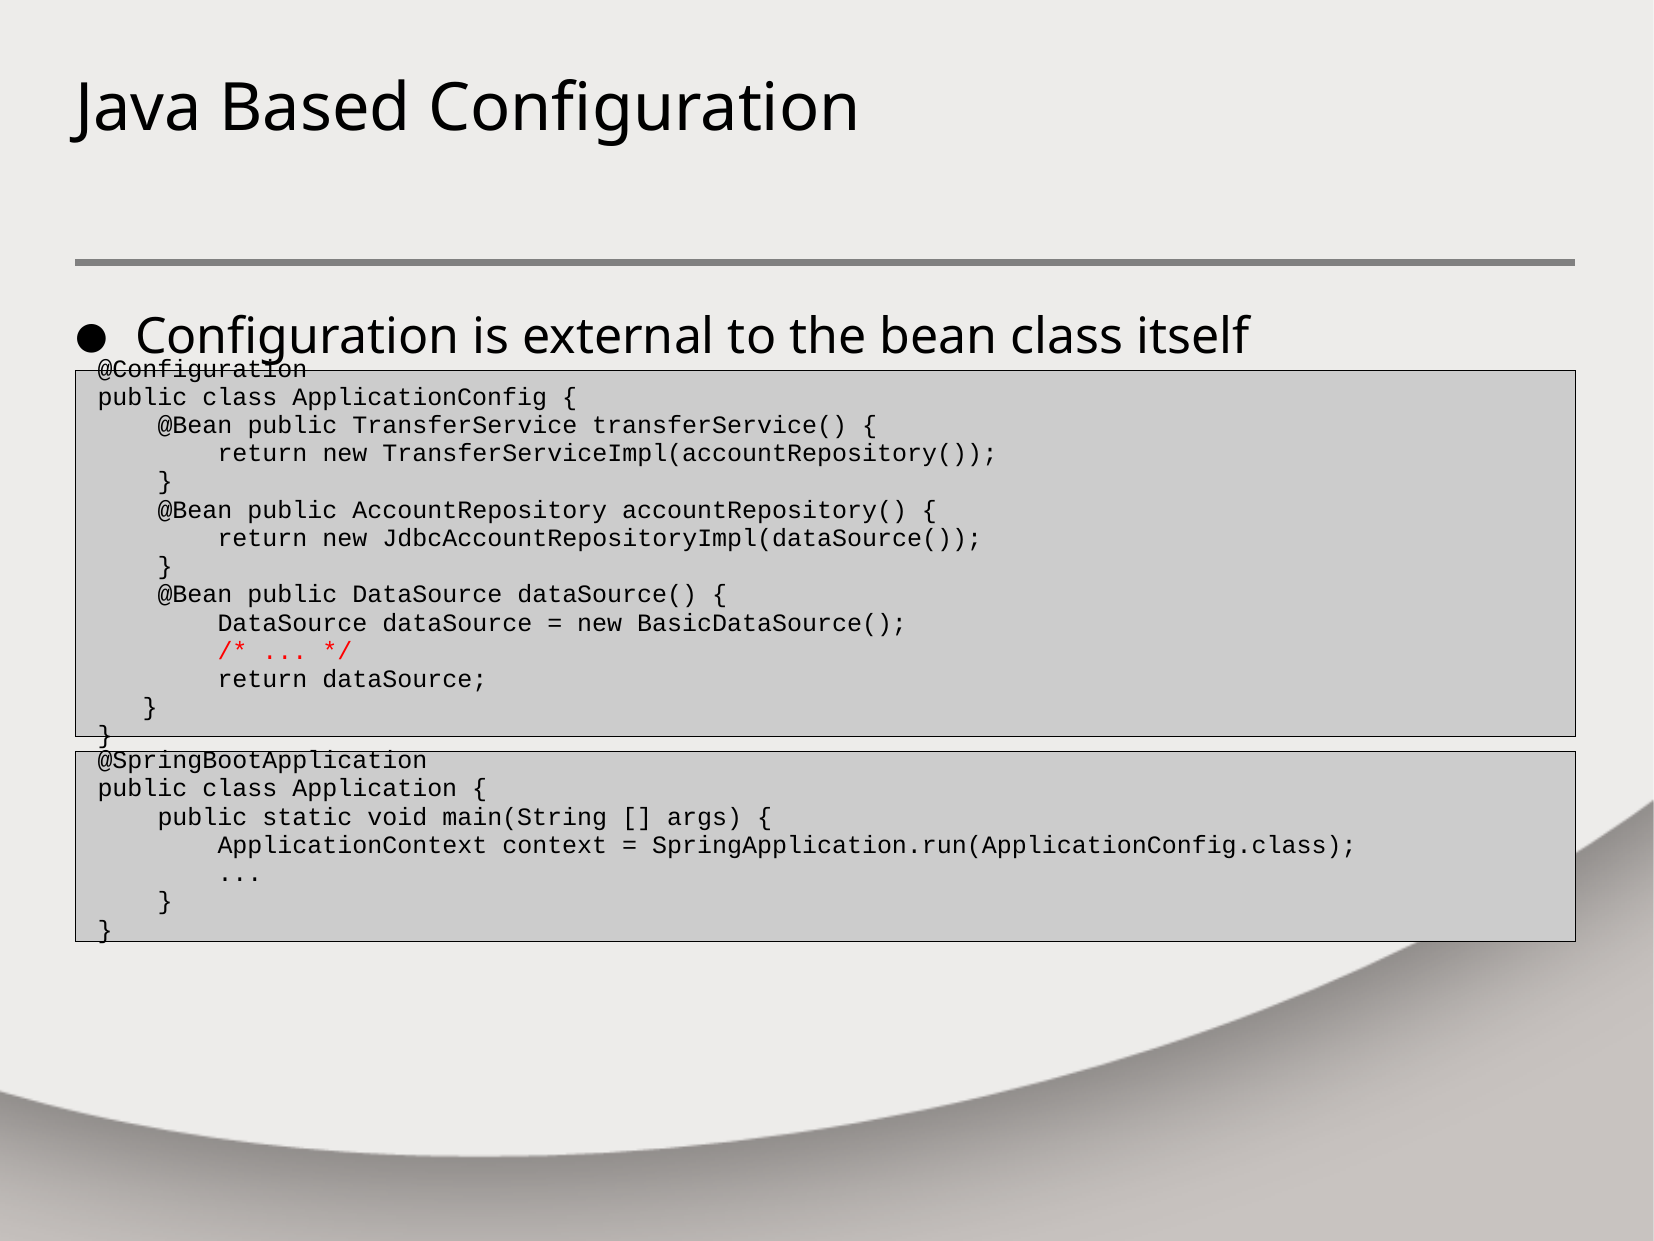

# Java Based Configuration
Configuration is external to the bean class itself
@Configuration
public class ApplicationConfig {
 @Bean public TransferService transferService() {
 return new TransferServiceImpl(accountRepository());
 }
 @Bean public AccountRepository accountRepository() {
 return new JdbcAccountRepositoryImpl(dataSource());
 }
 @Bean public DataSource dataSource() {
 DataSource dataSource = new BasicDataSource();
 /* ... */
 return dataSource;
 }
}
@SpringBootApplication
public class Application {
 public static void main(String [] args) {
 ApplicationContext context = SpringApplication.run(ApplicationConfig.class);
 ...
 }
}